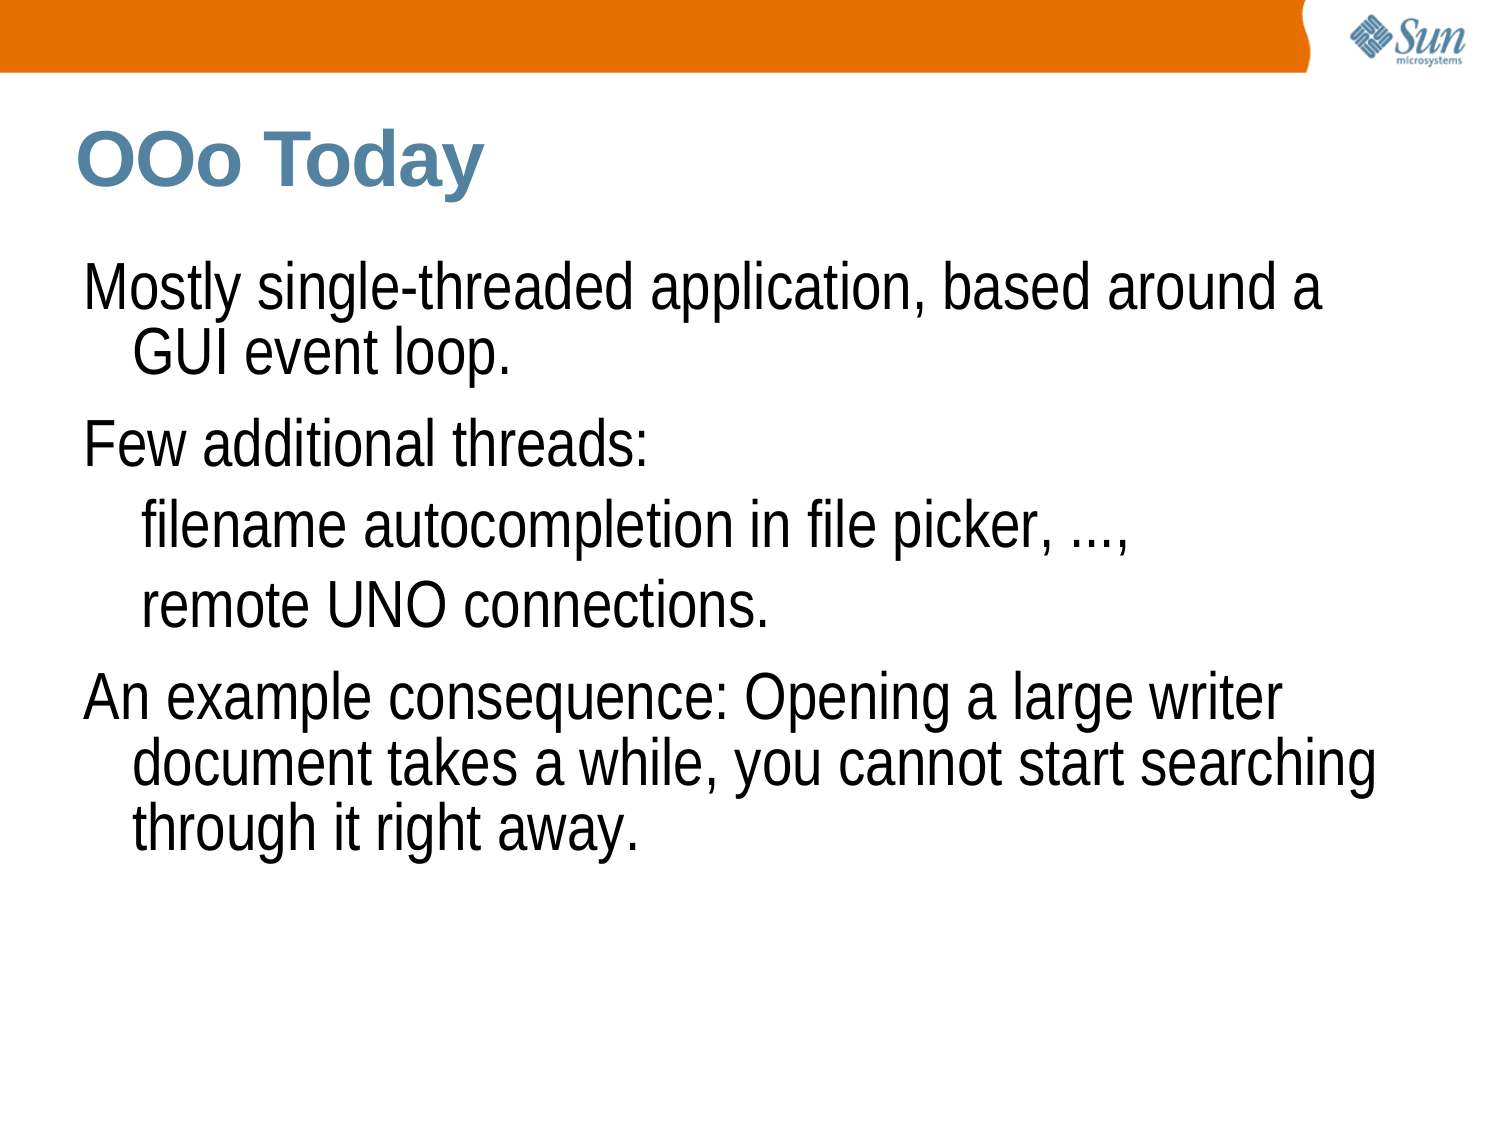

# OOo Today
Mostly single-threaded application, based around a GUI event loop.
Few additional threads:
filename autocompletion in file picker, ...,
remote UNO connections.
An example consequence: Opening a large writer document takes a while, you cannot start searching through it right away.